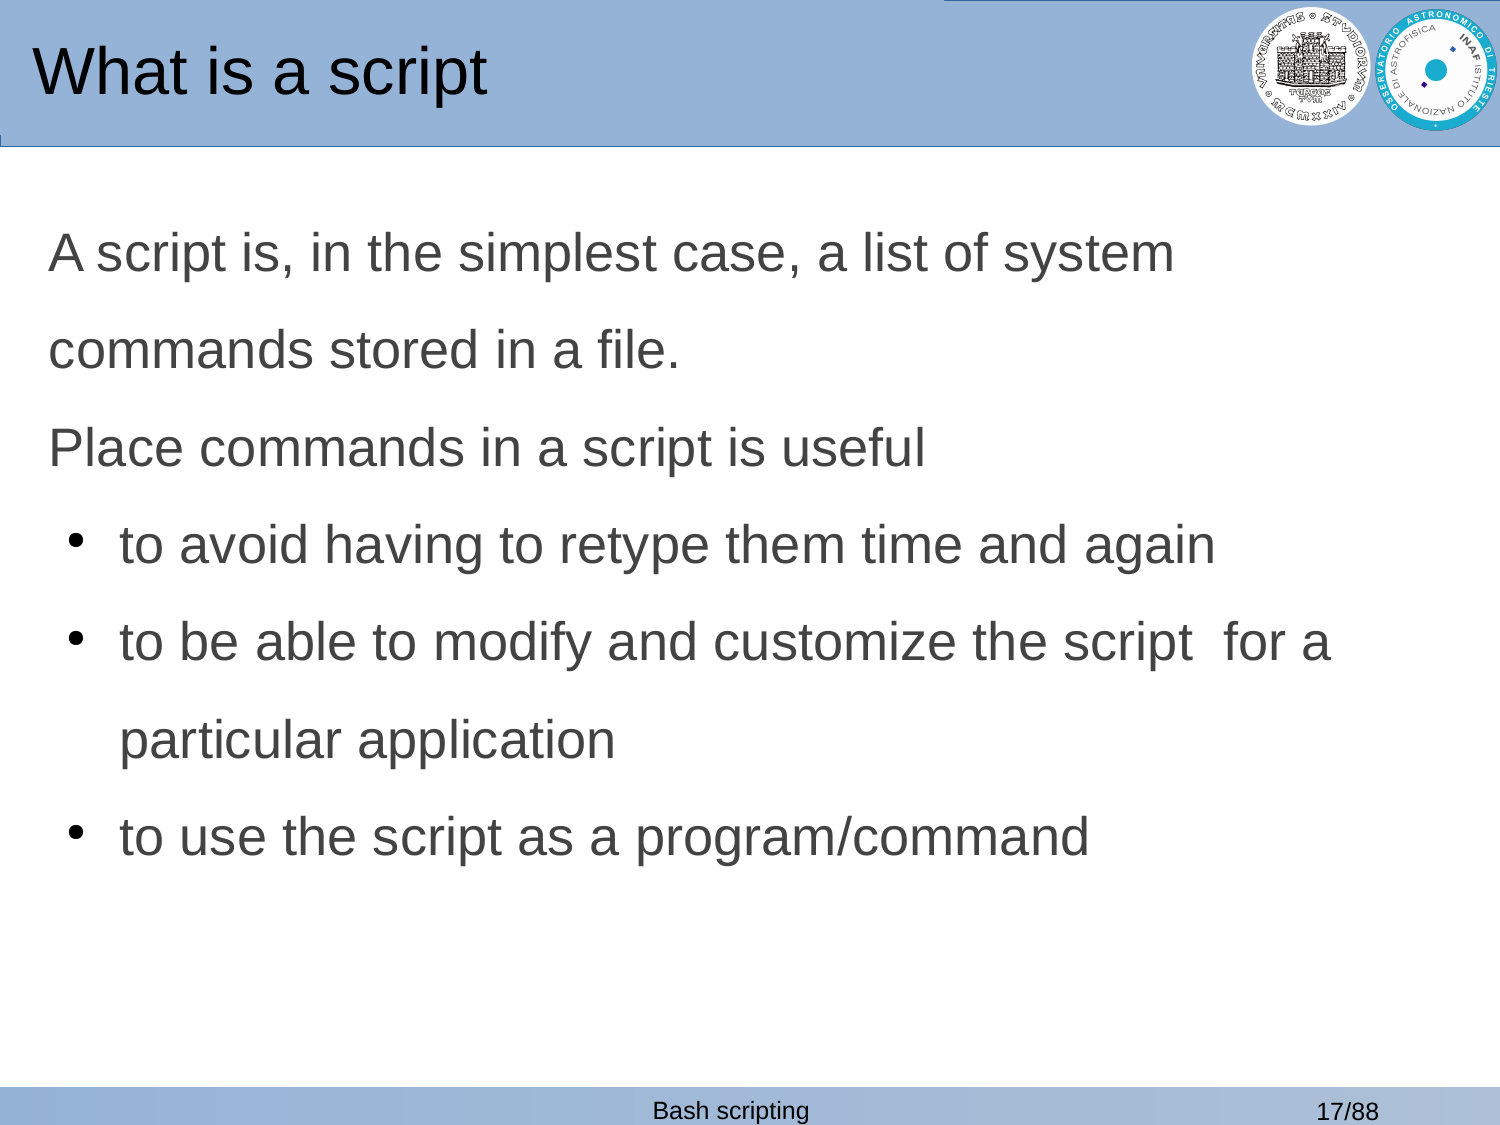

Traditional service delivery
What is a script
# A script is, in the simplest case, a list of system commands stored in a file.
Place commands in a script is useful
to avoid having to retype them time and again
to be able to modify and customize the script for a particular application
to use the script as a program/command